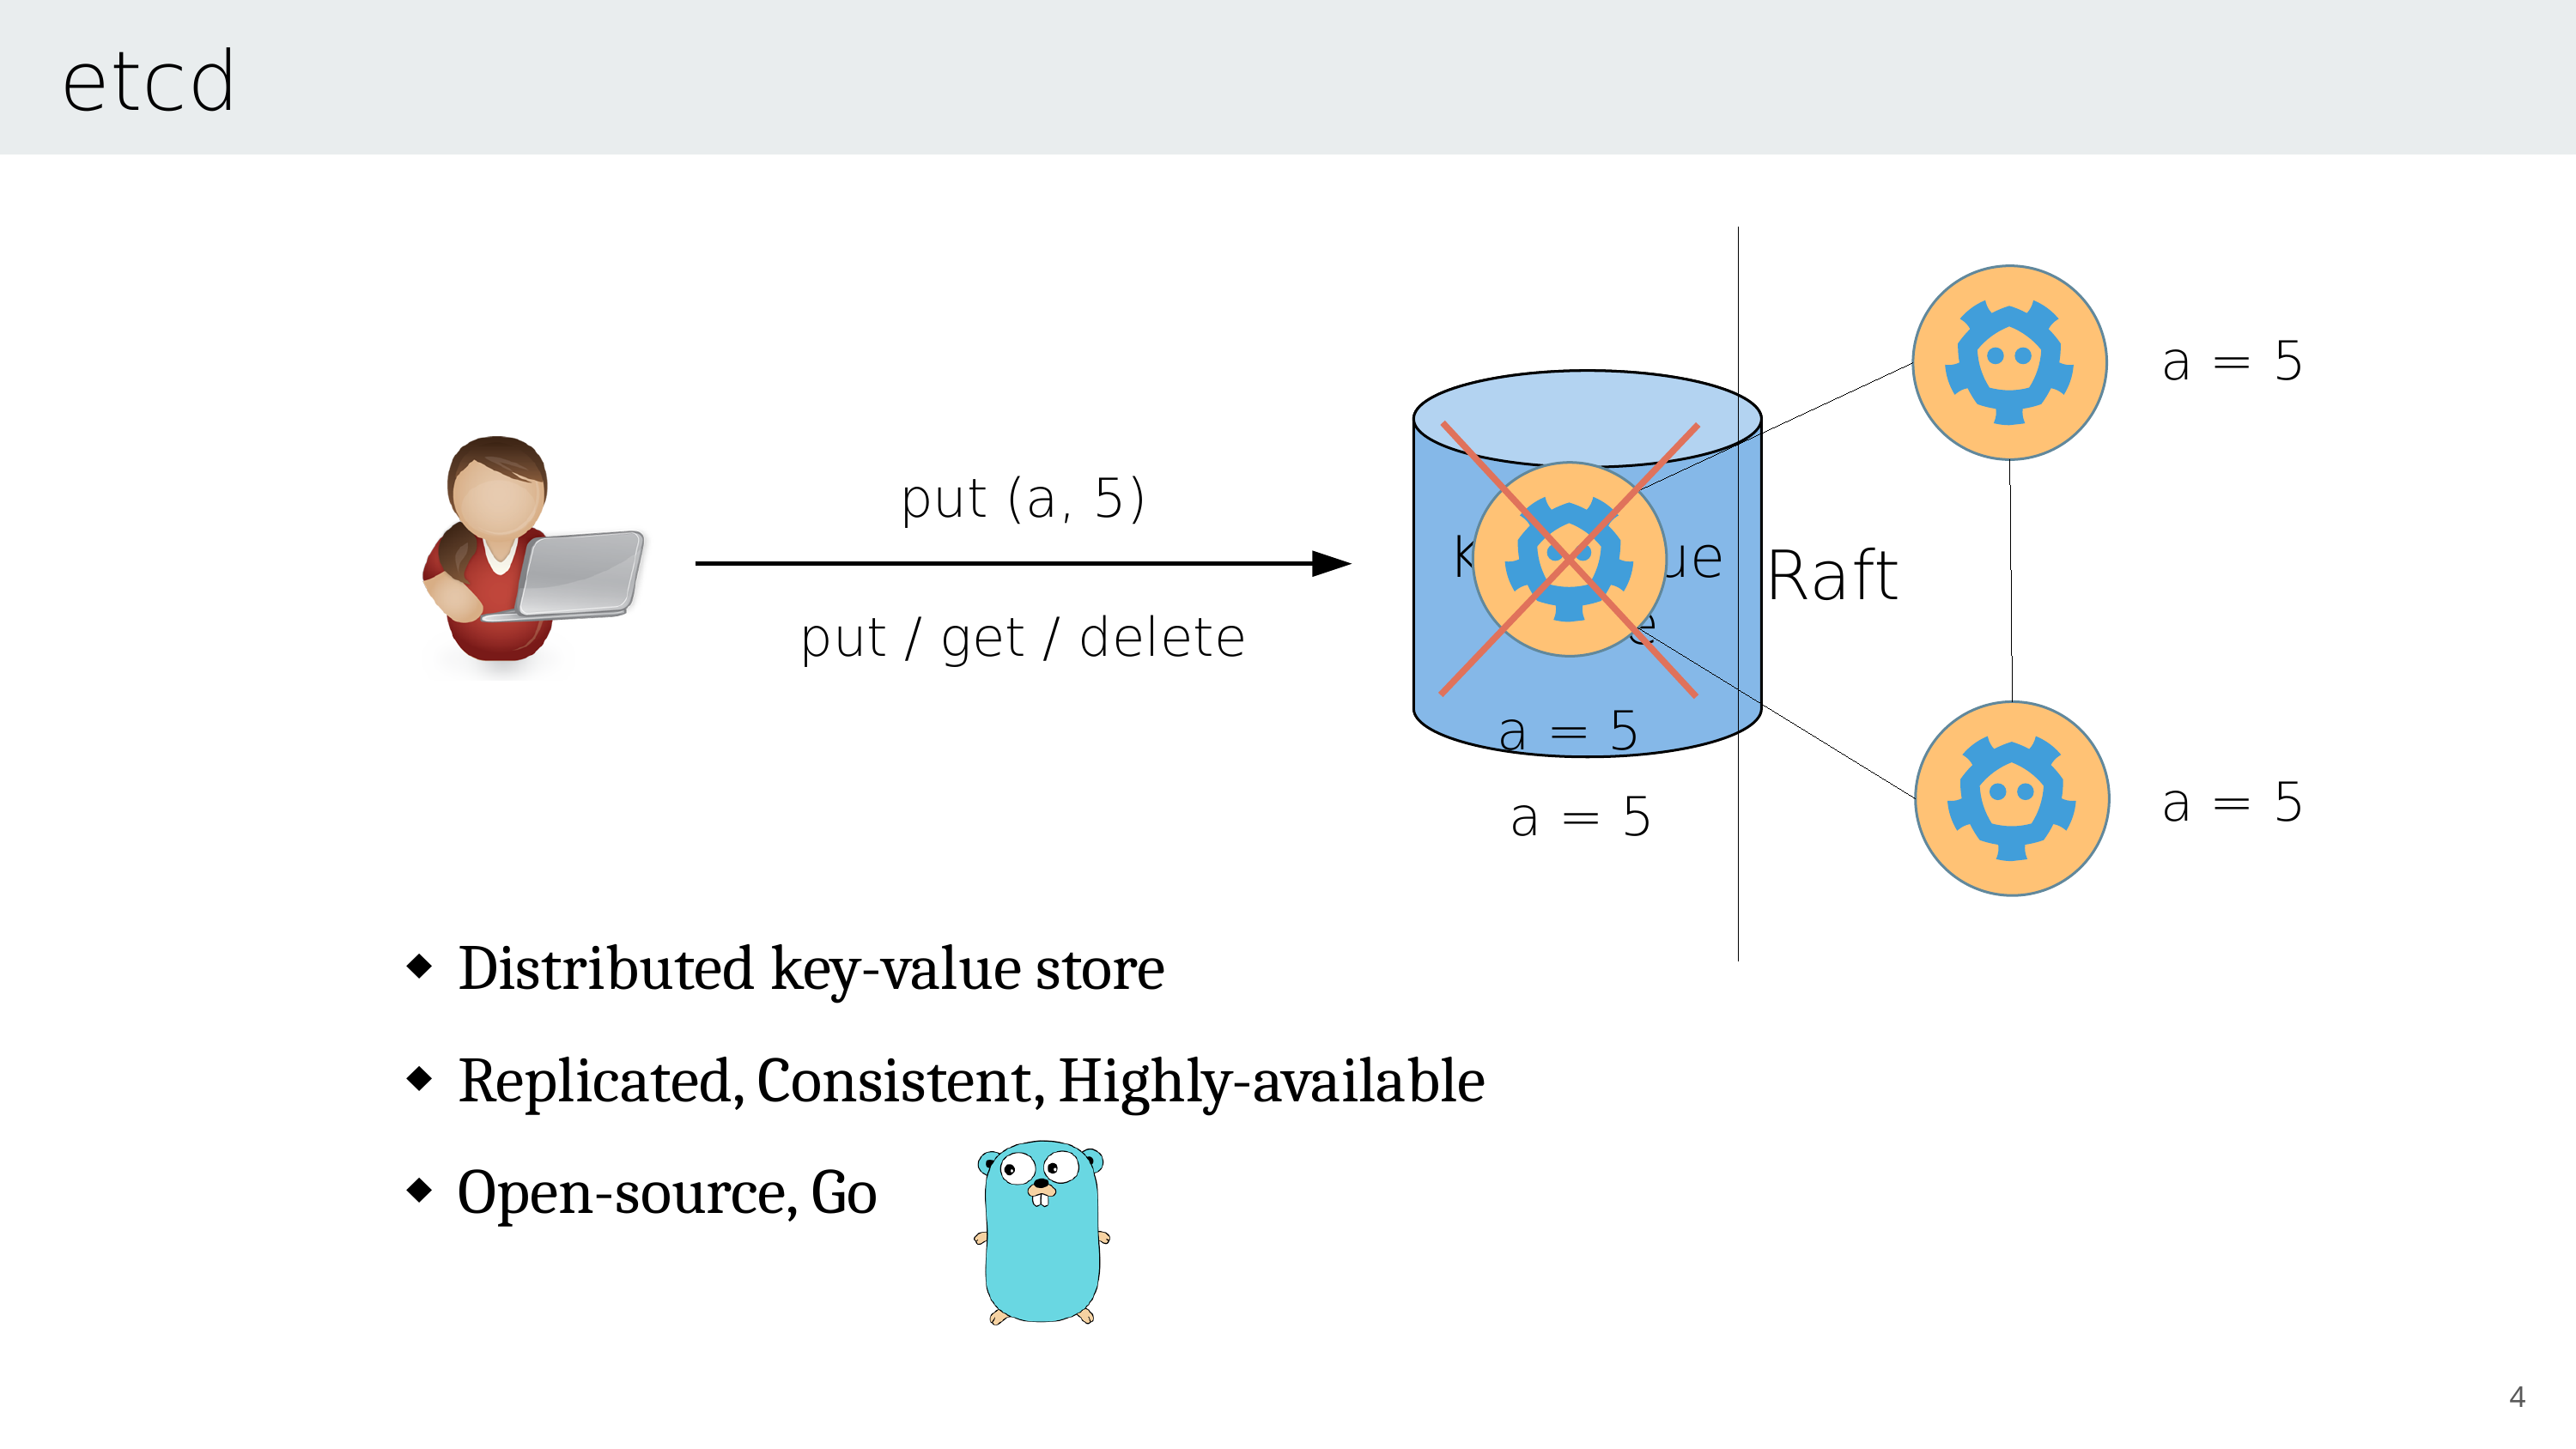

# etcd
a = 5
put (a, 5)
Key-value
store
Raft
put / get / delete
a = 5
a = 5
a = 5
Distributed key-value store
Replicated, Consistent, Highly-available
Open-source, Go
4